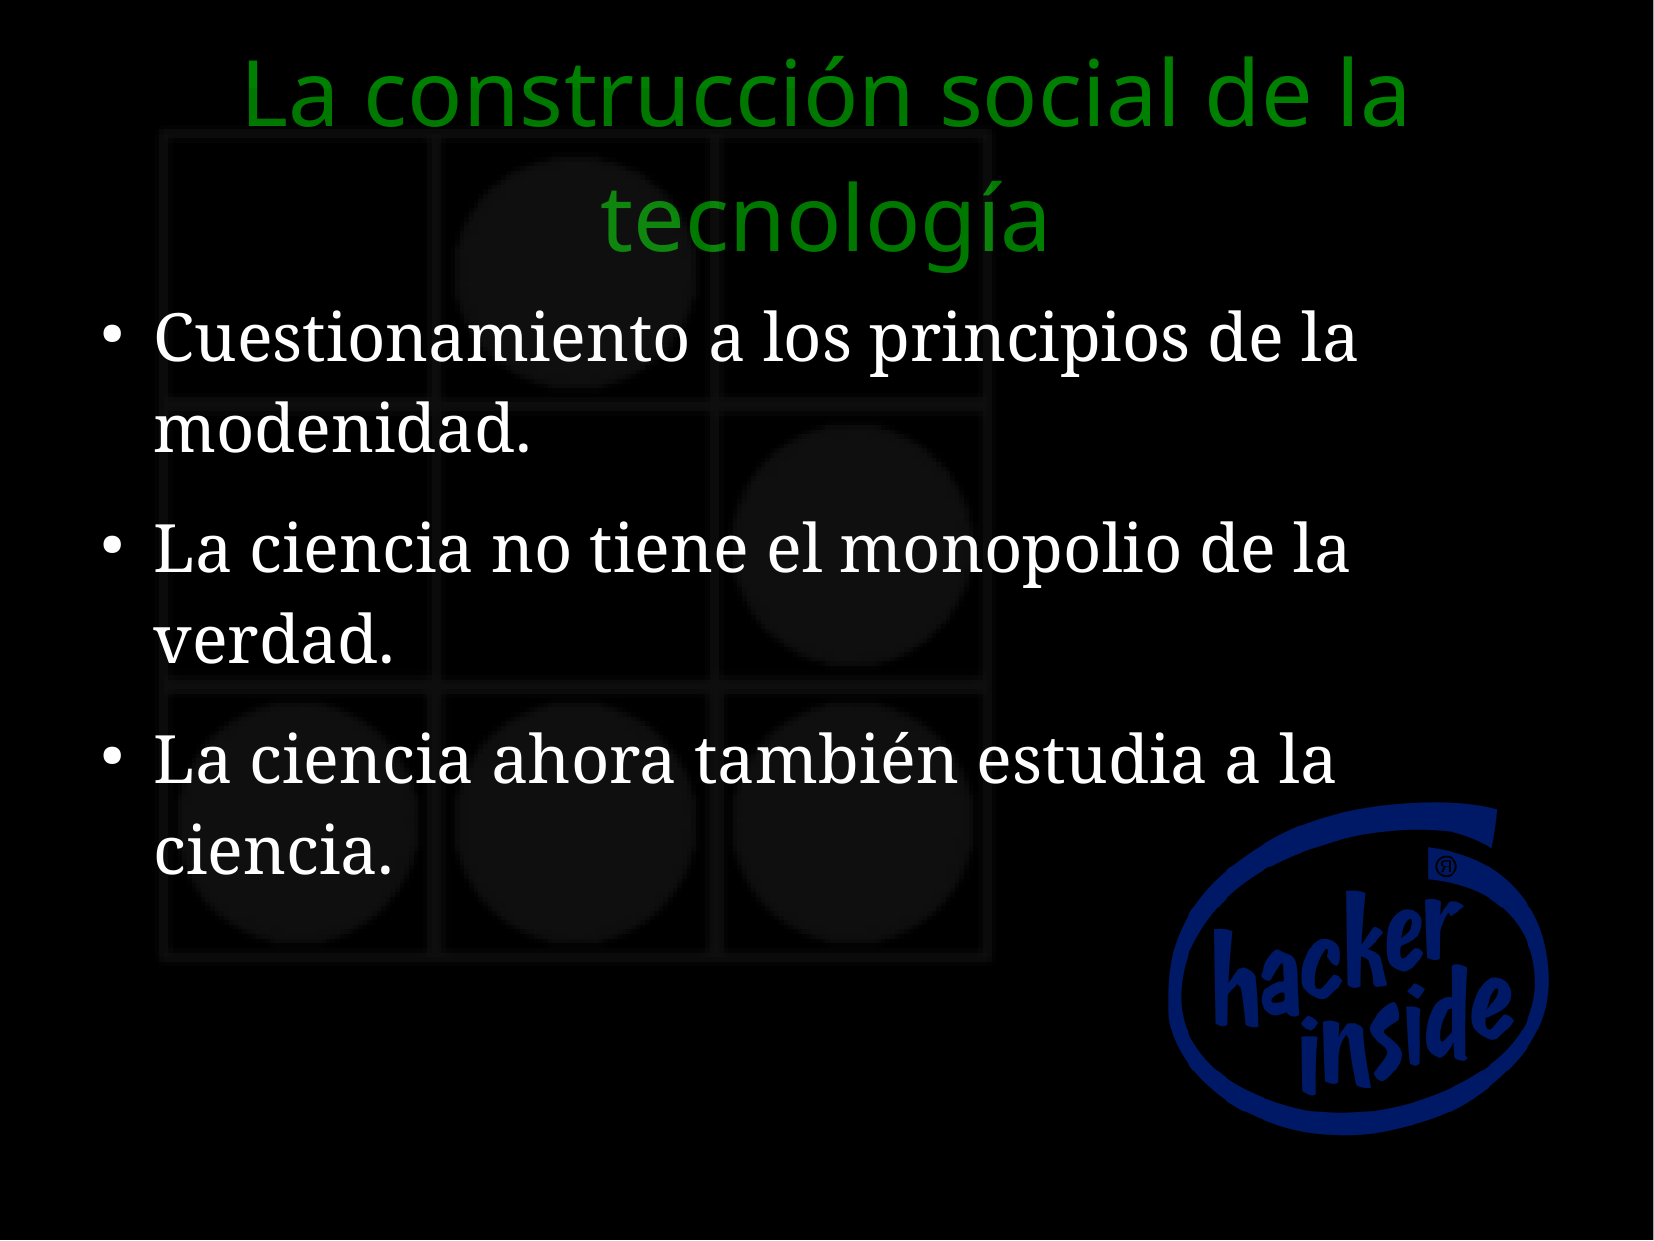

# La construcción social de la tecnología
Cuestionamiento a los principios de la modenidad.
La ciencia no tiene el monopolio de la verdad.
La ciencia ahora también estudia a la ciencia.